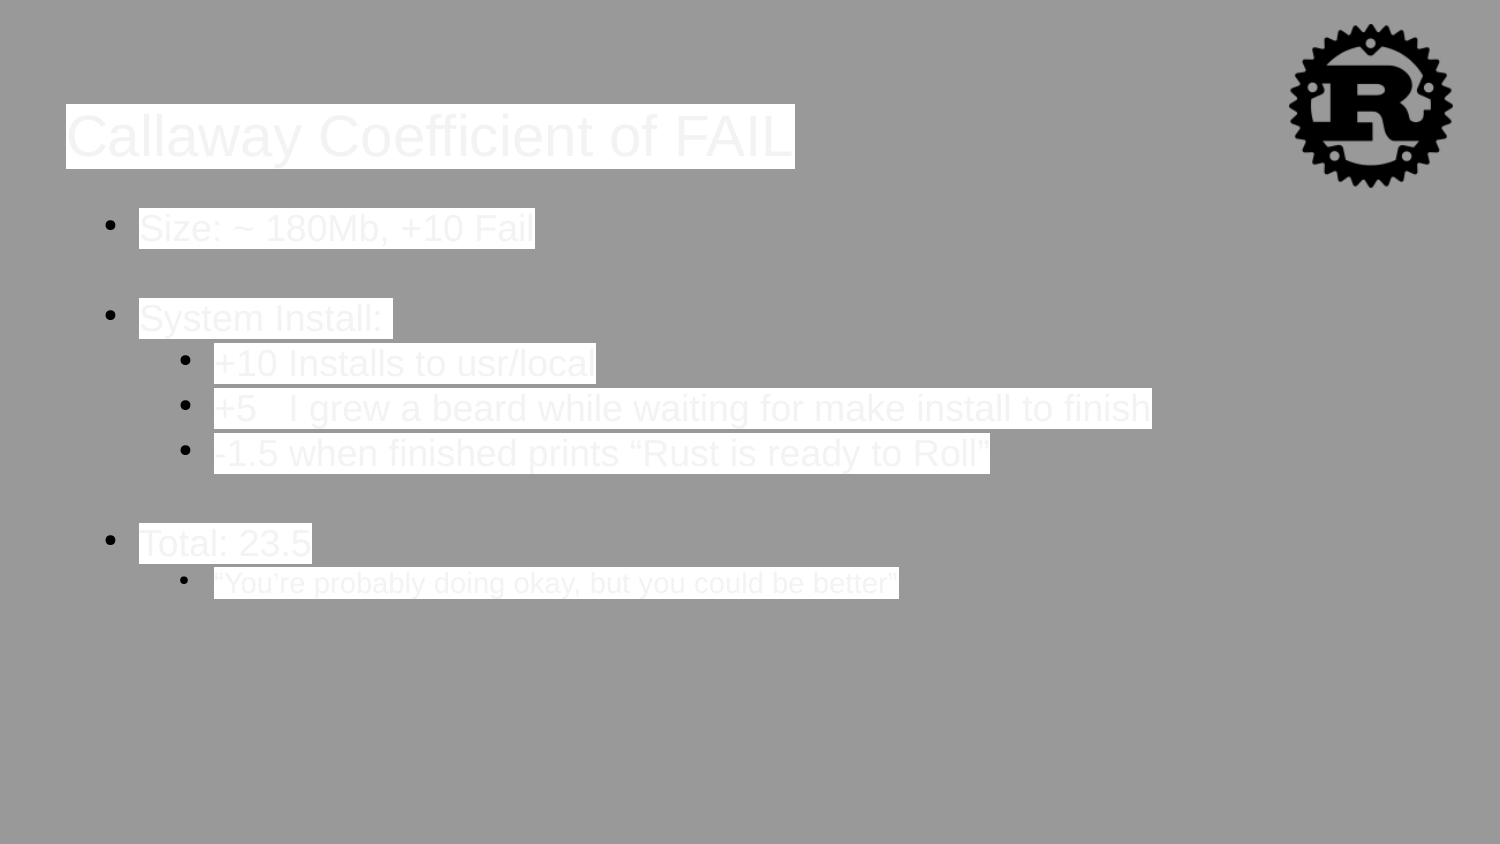

# Callaway Coefficient of FAIL
Size: ~ 180Mb, +10 Fail
System Install:
+10 Installs to usr/local
+5 I grew a beard while waiting for make install to finish
-1.5 when finished prints “Rust is ready to Roll”
Total: 23.5
“You’re probably doing okay, but you could be better”